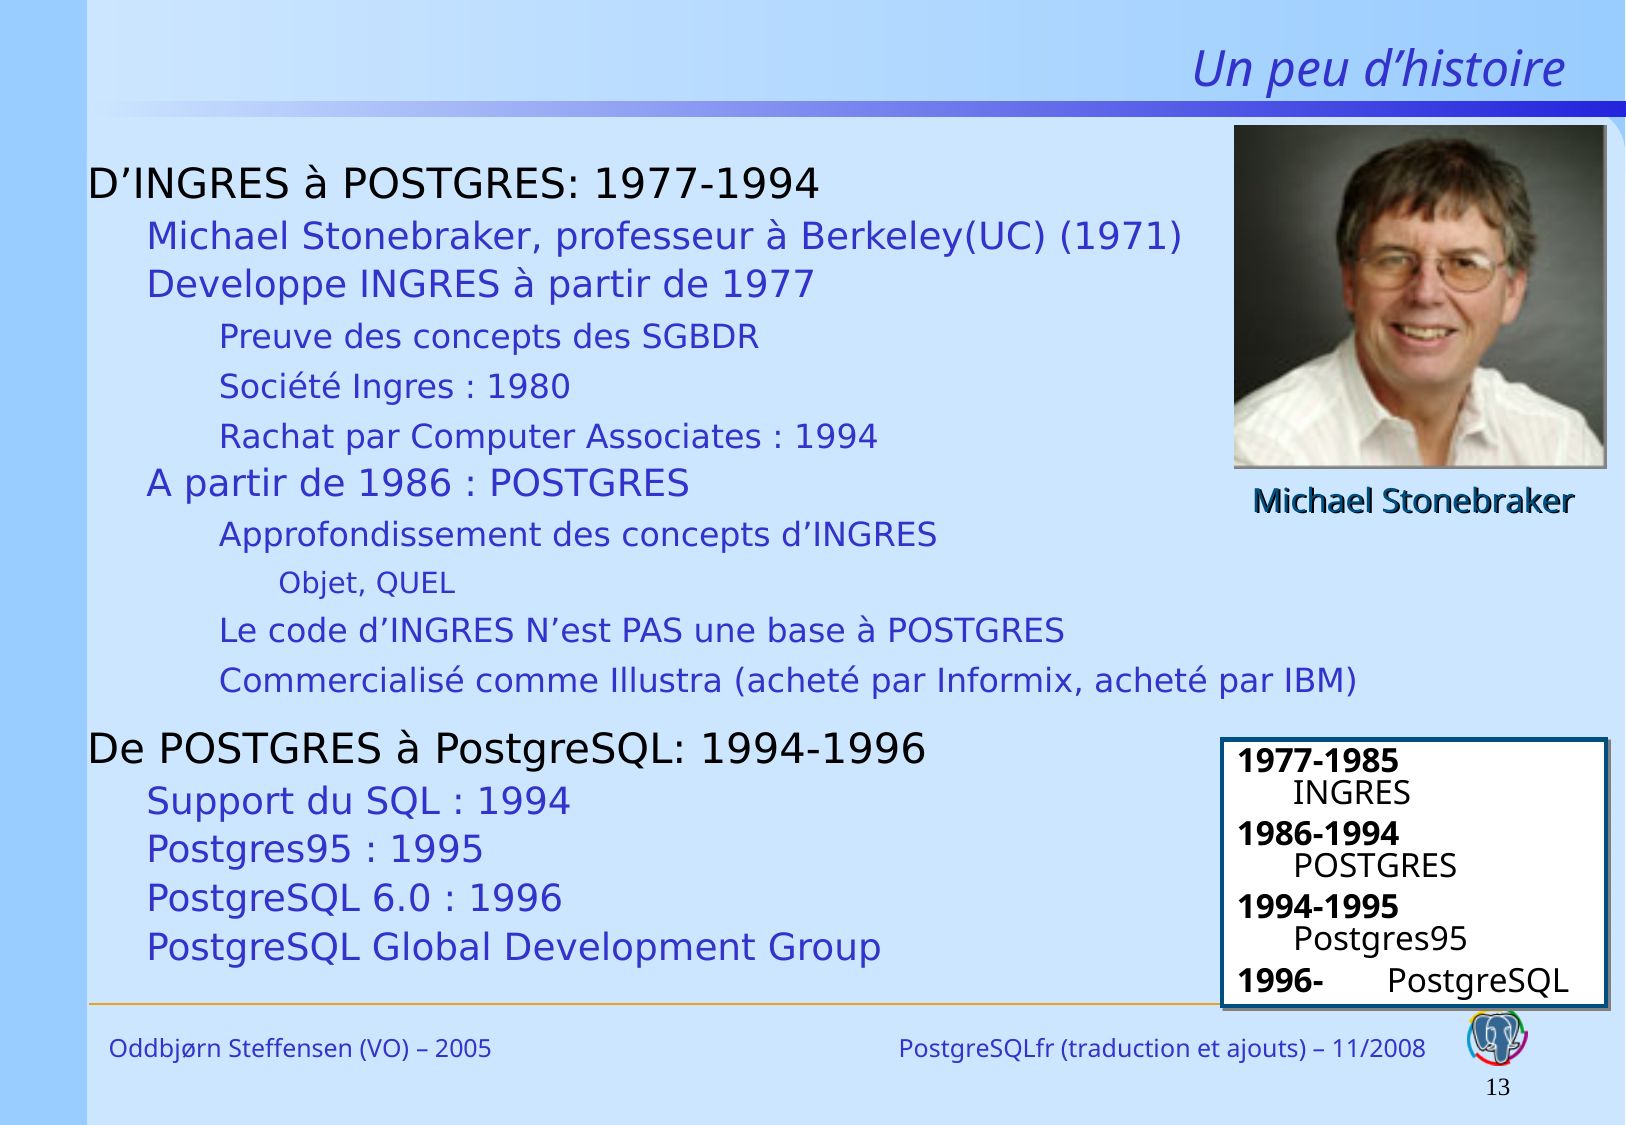

# Un peu d’histoire
D’INGRES à POSTGRES: 1977-1994
Michael Stonebraker, professeur à Berkeley(UC) (1971)
Developpe INGRES à partir de 1977
Preuve des concepts des SGBDR
Société Ingres : 1980
Rachat par Computer Associates : 1994
A partir de 1986 : POSTGRES
Approfondissement des concepts d’INGRES
Objet, QUEL
Le code d’INGRES N’est PAS une base à POSTGRES
Commercialisé comme Illustra (acheté par Informix, acheté par IBM)
De POSTGRES à PostgreSQL: 1994-1996
Support du SQL : 1994
Postgres95 : 1995
PostgreSQL 6.0 : 1996
PostgreSQL Global Development Group
Michael Stonebraker
1977-1985	INGRES
1986-1994	POSTGRES
1994-1995	Postgres95
1996- 	PostgreSQL